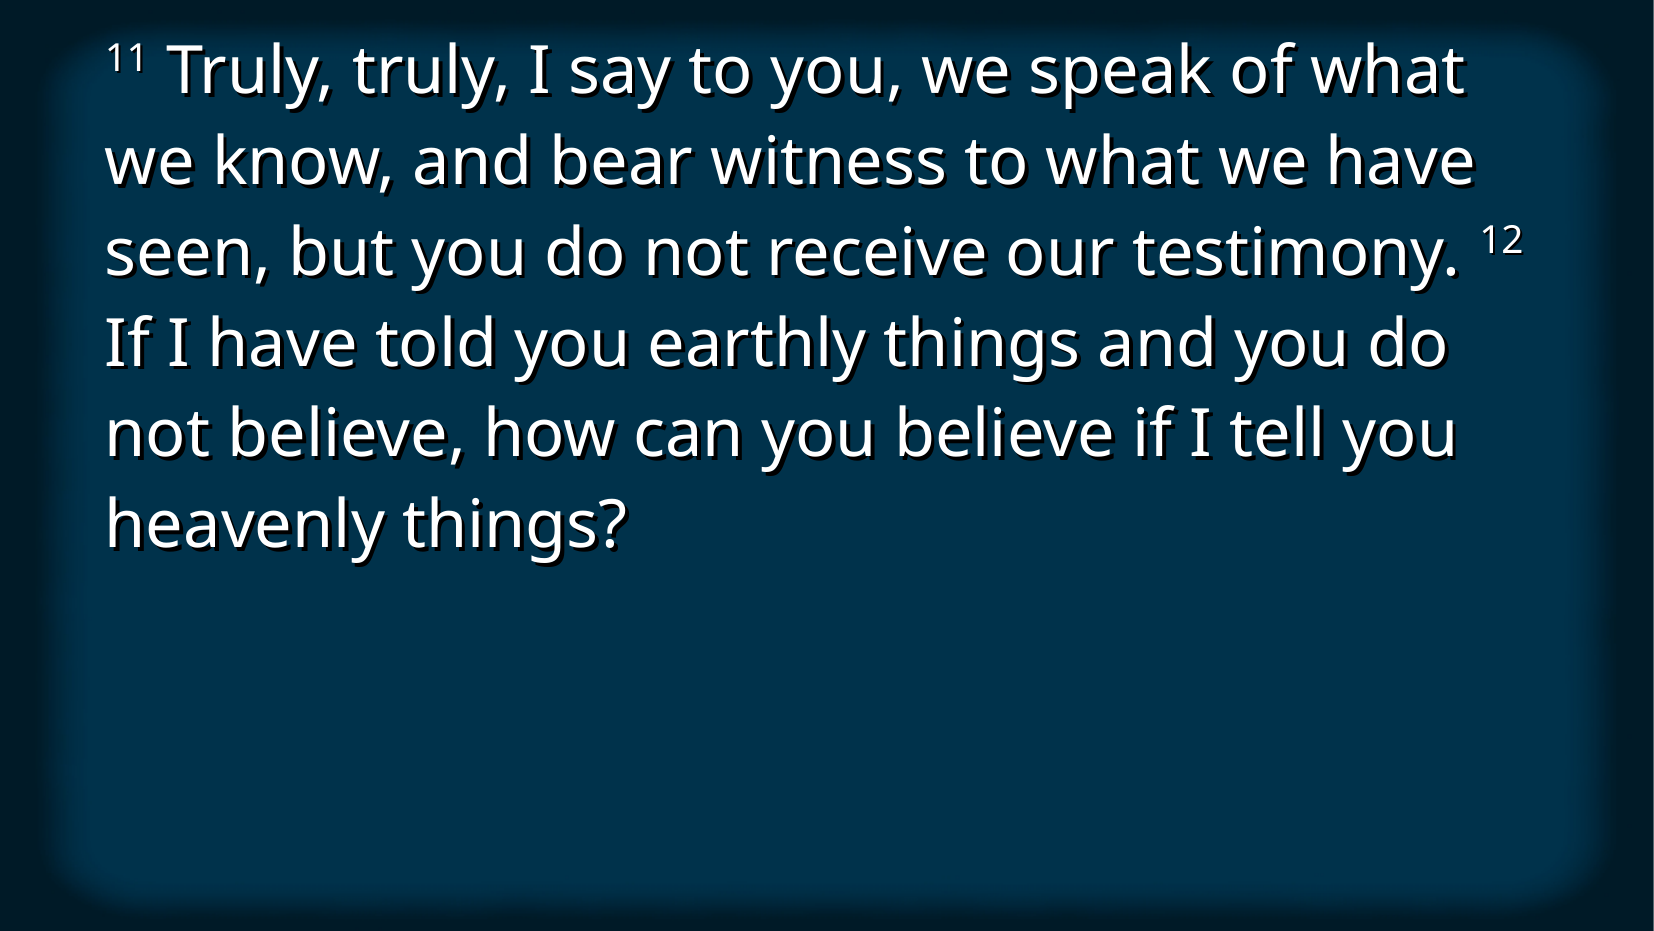

11 Truly, truly, I say to you, we speak of what we know, and bear witness to what we have seen, but you do not receive our testimony. 12 If I have told you earthly things and you do not believe, how can you believe if I tell you heavenly things?